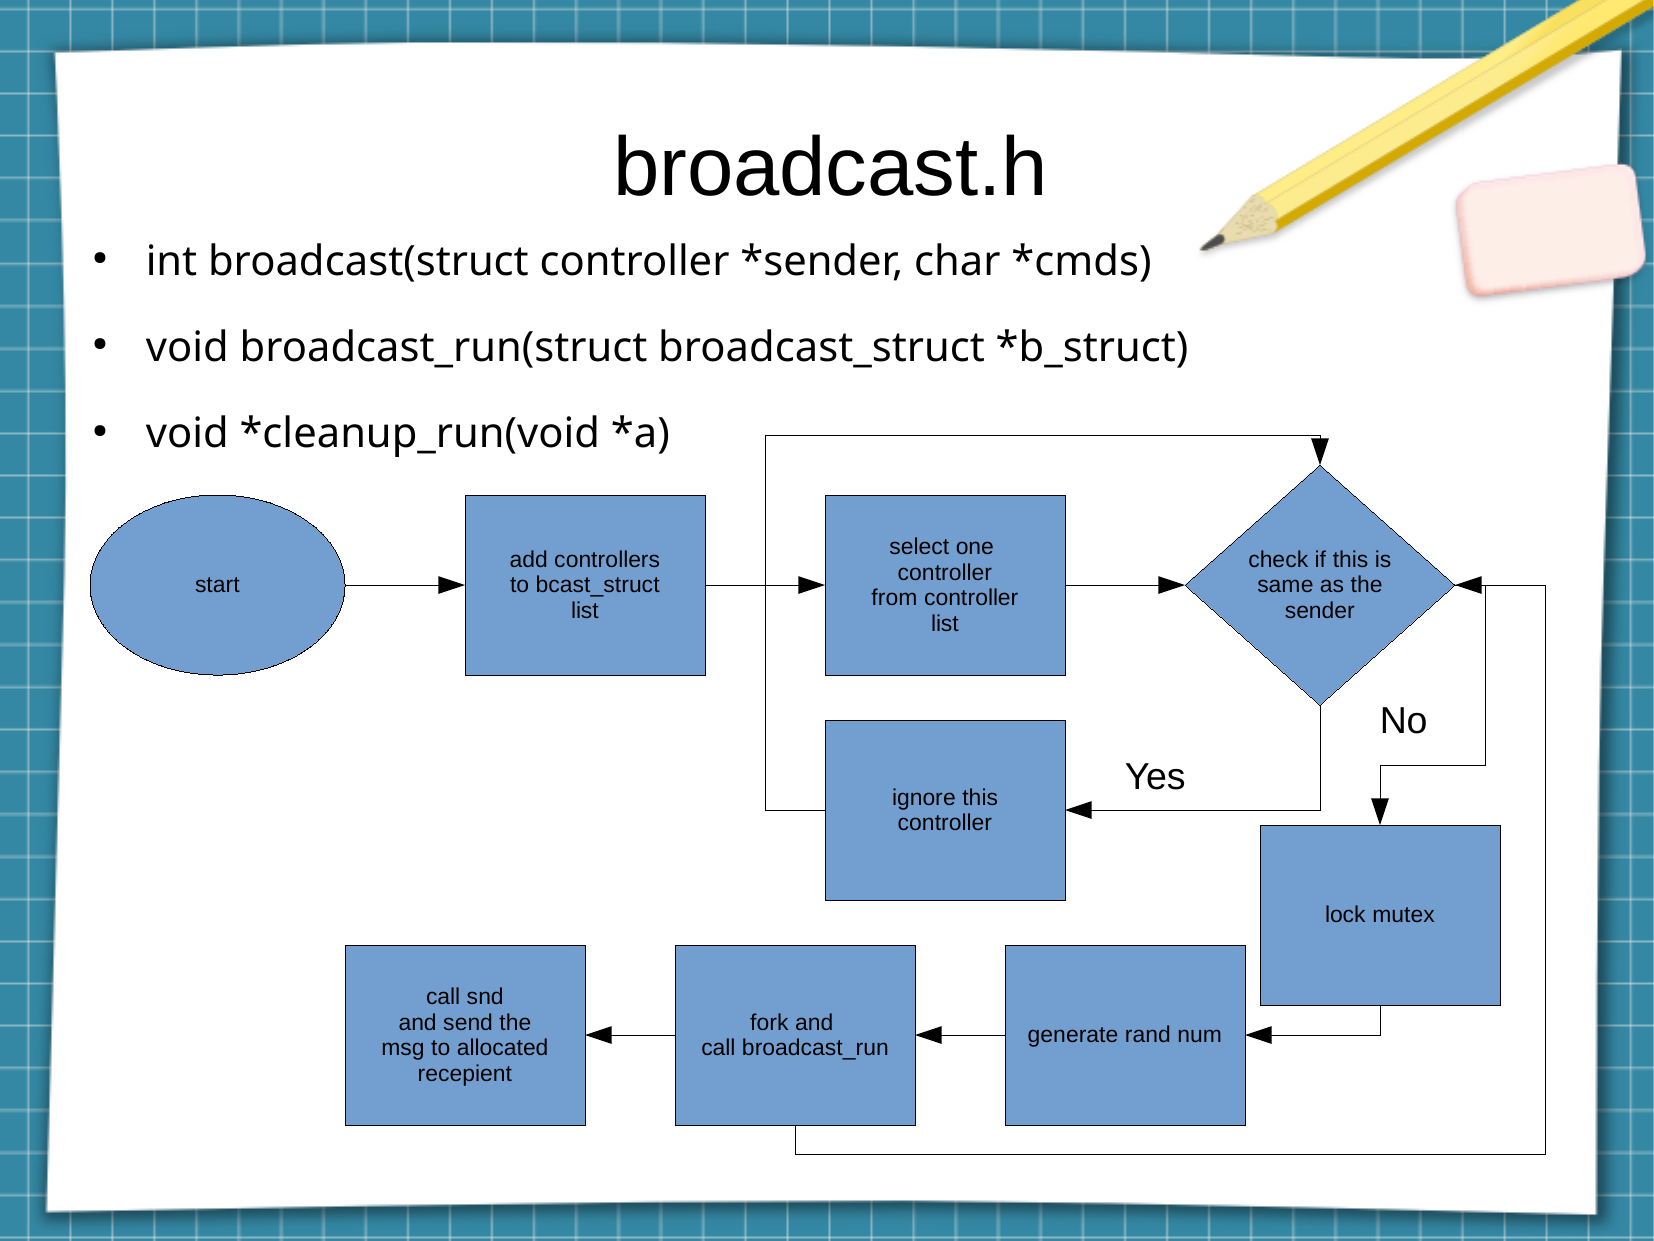

# broadcast.h
int broadcast(struct controller *sender, char *cmds)
void broadcast_run(struct broadcast_struct *b_struct)
void *cleanup_run(void *a)
check if this is
same as the
sender
start
add controllers
to bcast_struct
list
select one
controller
from controller
list
No
ignore this
controller
Yes
lock mutex
call snd
and send the
msg to allocated
recepient
fork and
call broadcast_run
generate rand num